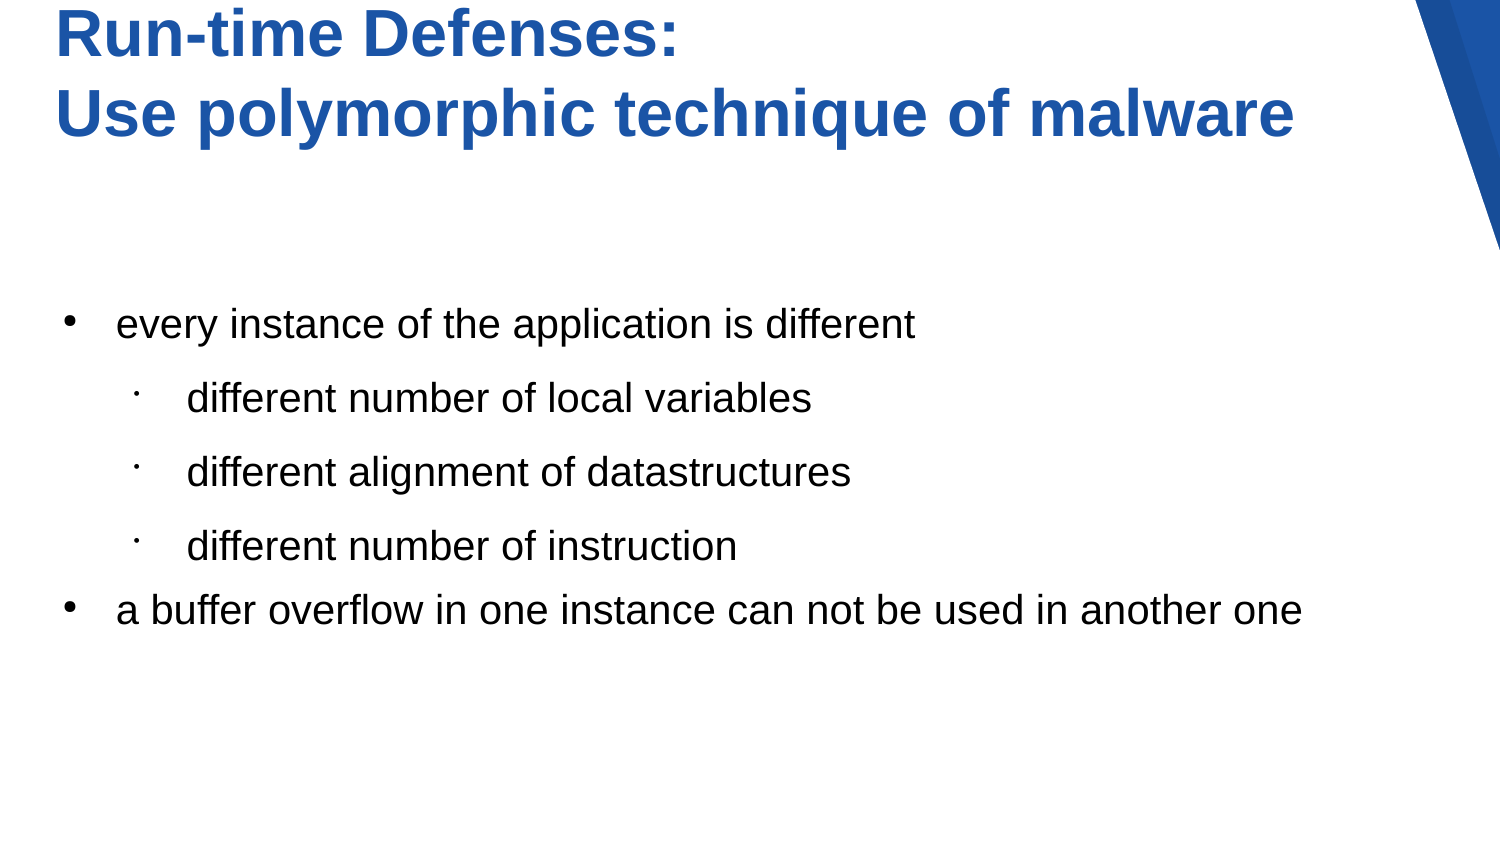

Run-time Defenses:
Use polymorphic technique of malware
# every instance of the application is different
different number of local variables
different alignment of datastructures
different number of instruction
a buffer overflow in one instance can not be used in another one